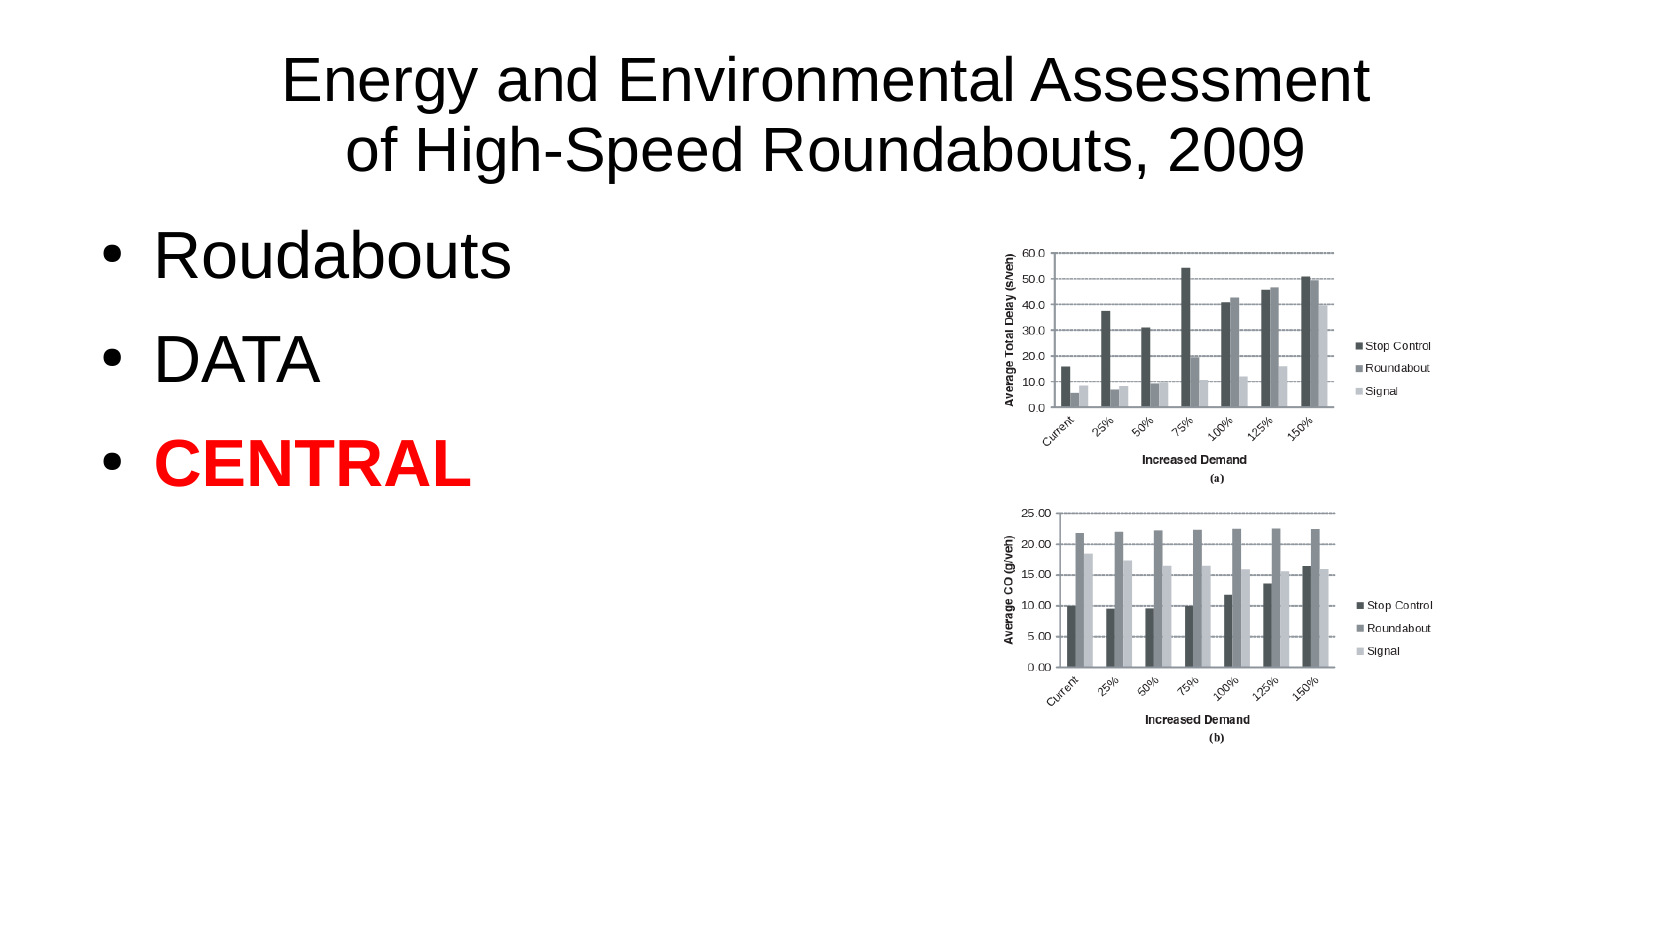

# Energy and Environmental Assessment of High-Speed Roundabouts, 2009
Roudabouts
DATA
CENTRAL